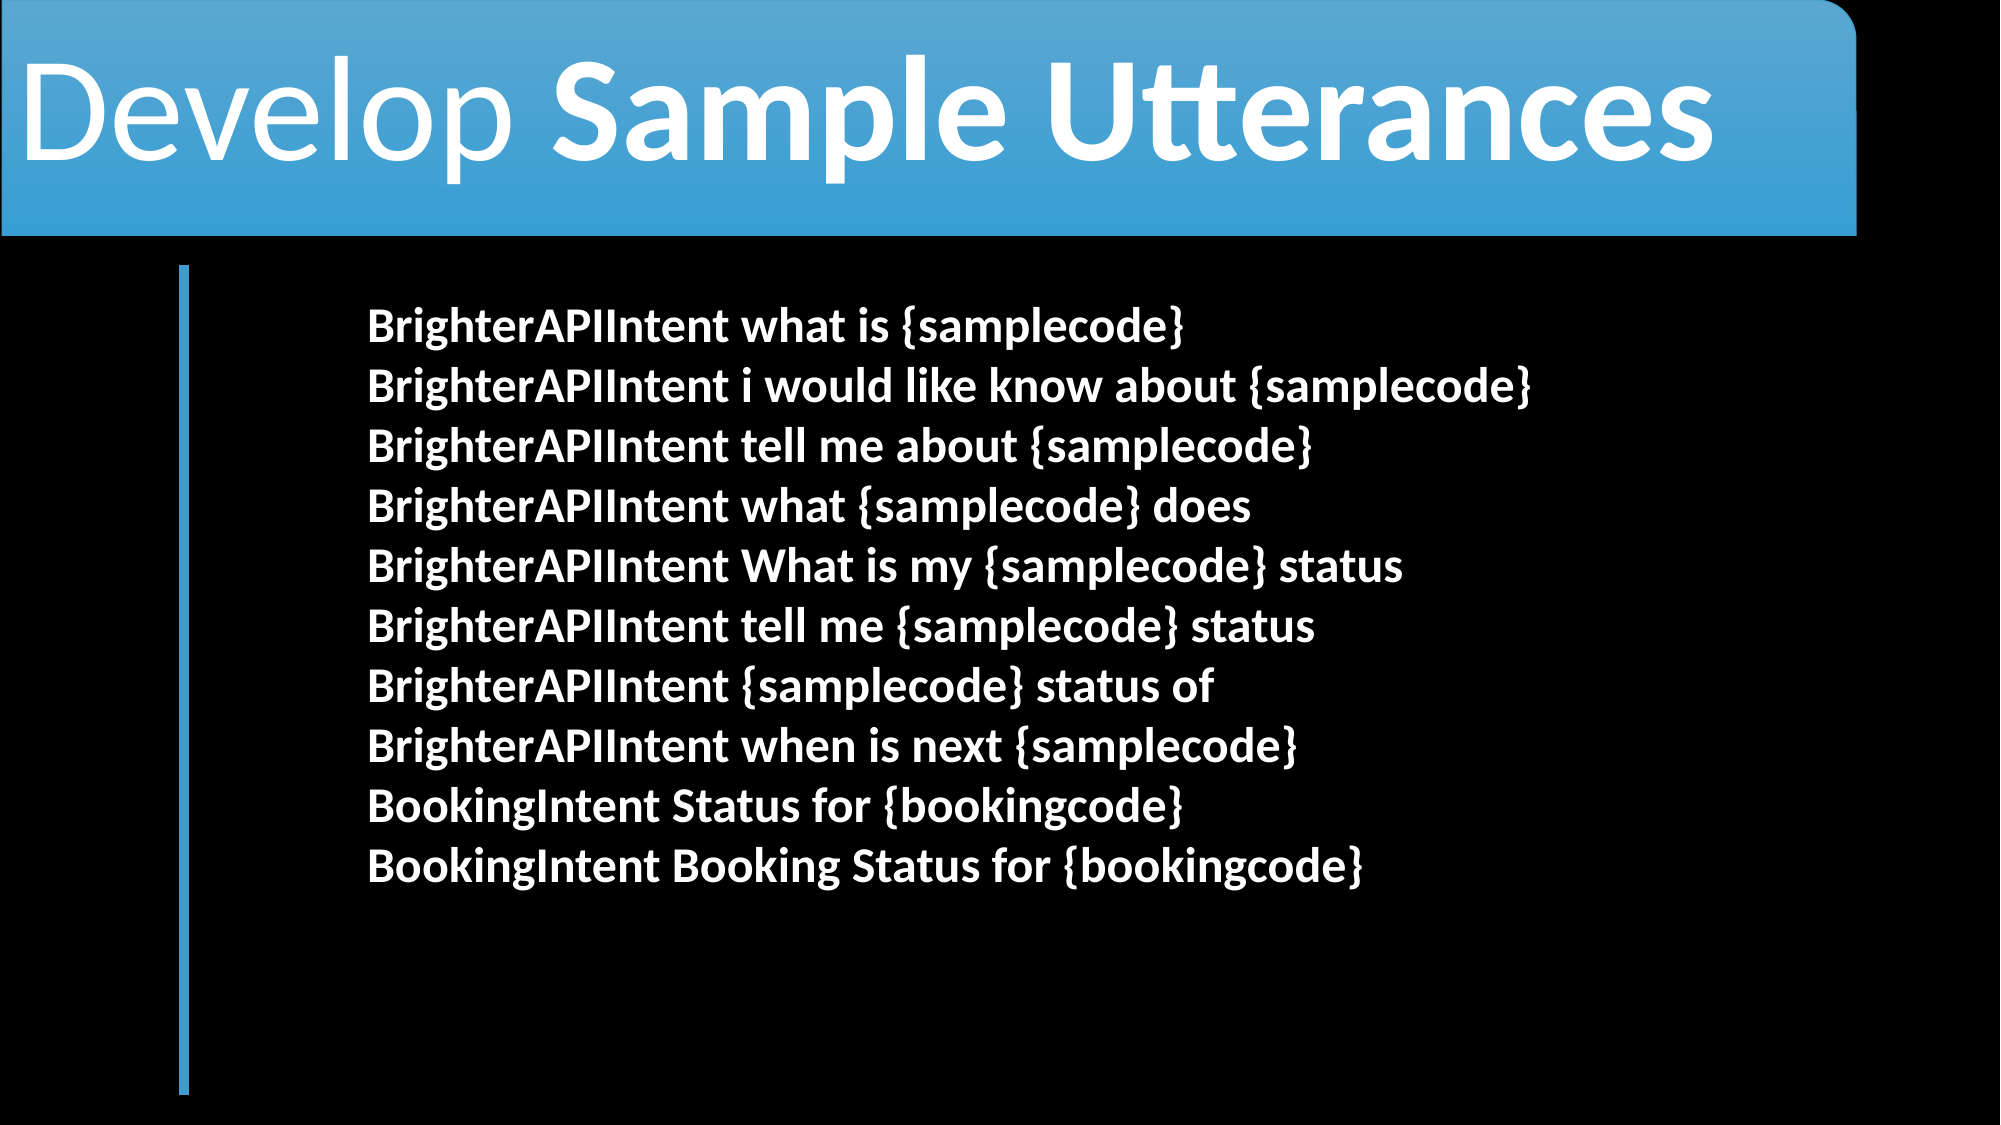

Develop Sample Utterances
BrighterAPIIntent what is {samplecode}
BrighterAPIIntent i would like know about {samplecode}
BrighterAPIIntent tell me about {samplecode}
BrighterAPIIntent what {samplecode} does
BrighterAPIIntent What is my {samplecode} status
BrighterAPIIntent tell me {samplecode} status
BrighterAPIIntent {samplecode} status of
BrighterAPIIntent when is next {samplecode}
BookingIntent Status for {bookingcode}
BookingIntent Booking Status for {bookingcode}